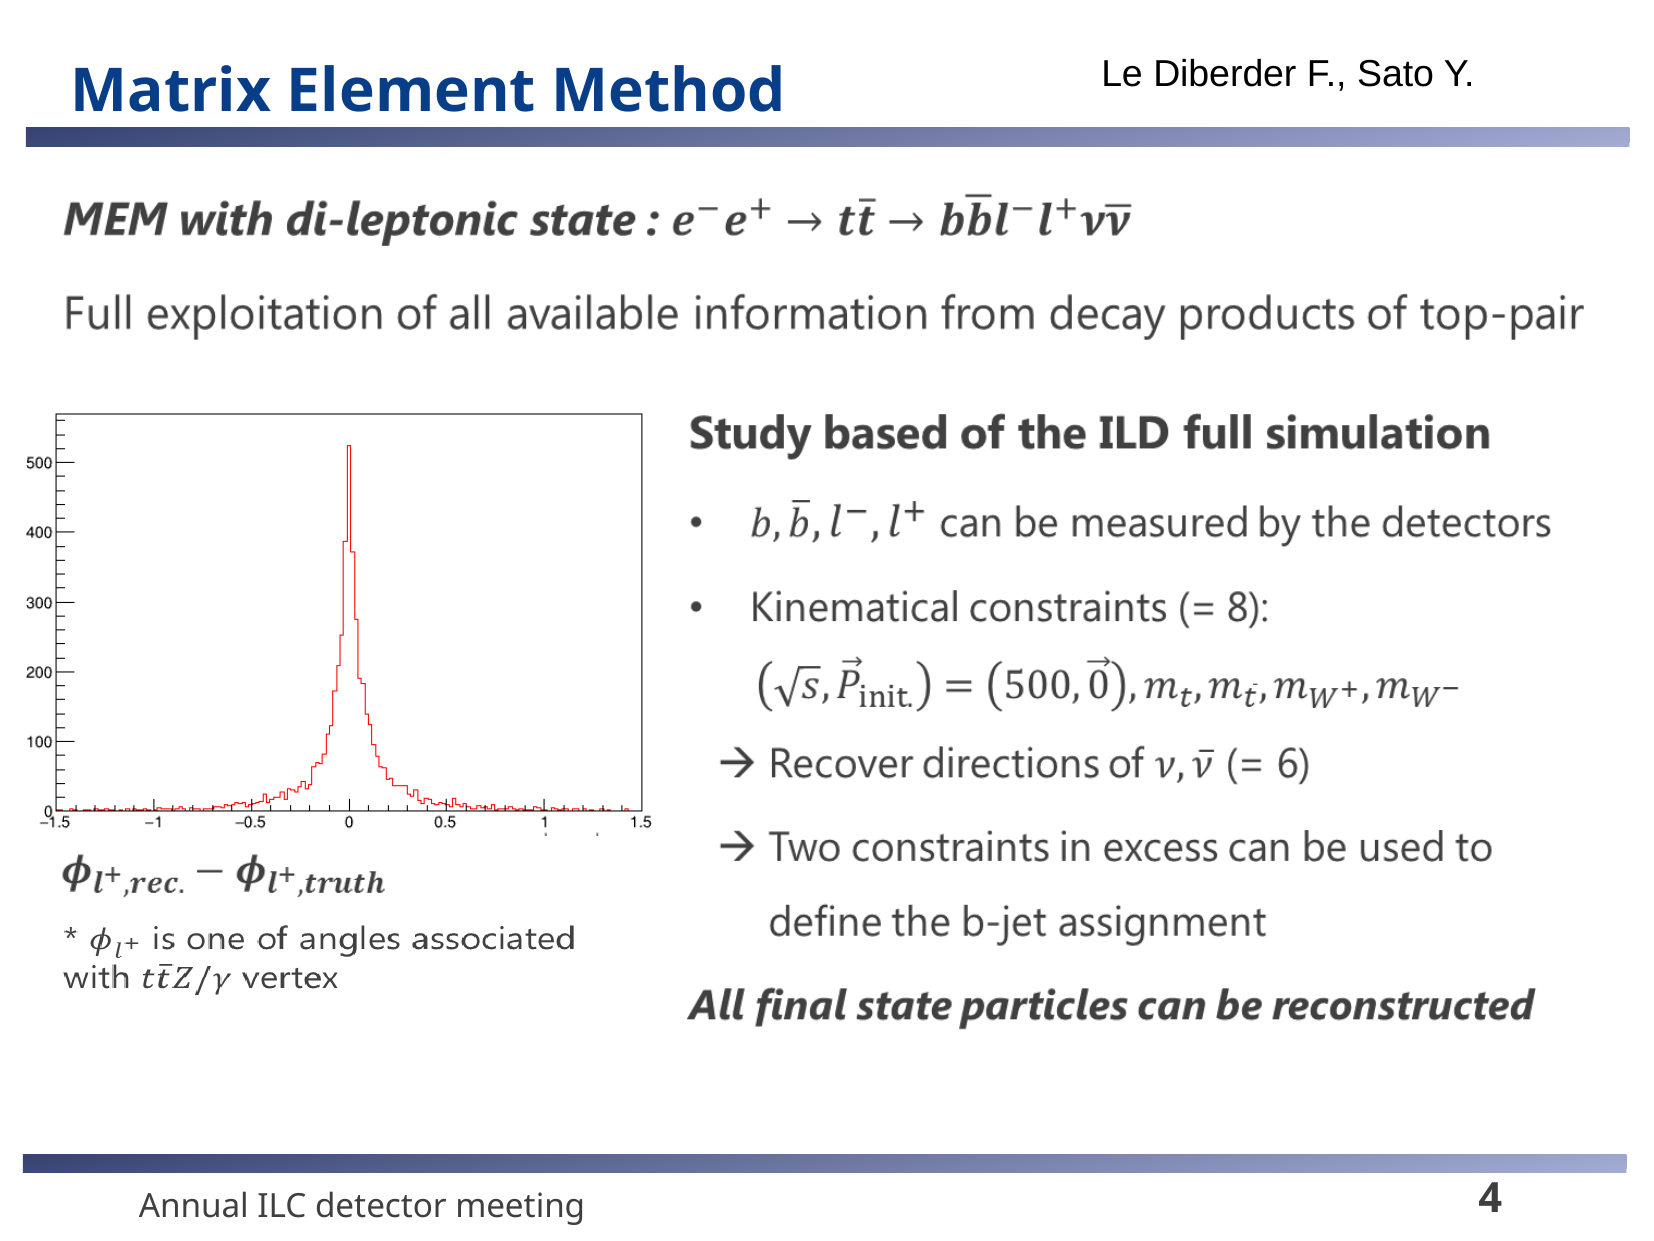

# Matrix Element Method
Le Diberder F., Sato Y.
Annual ILC detector meeting